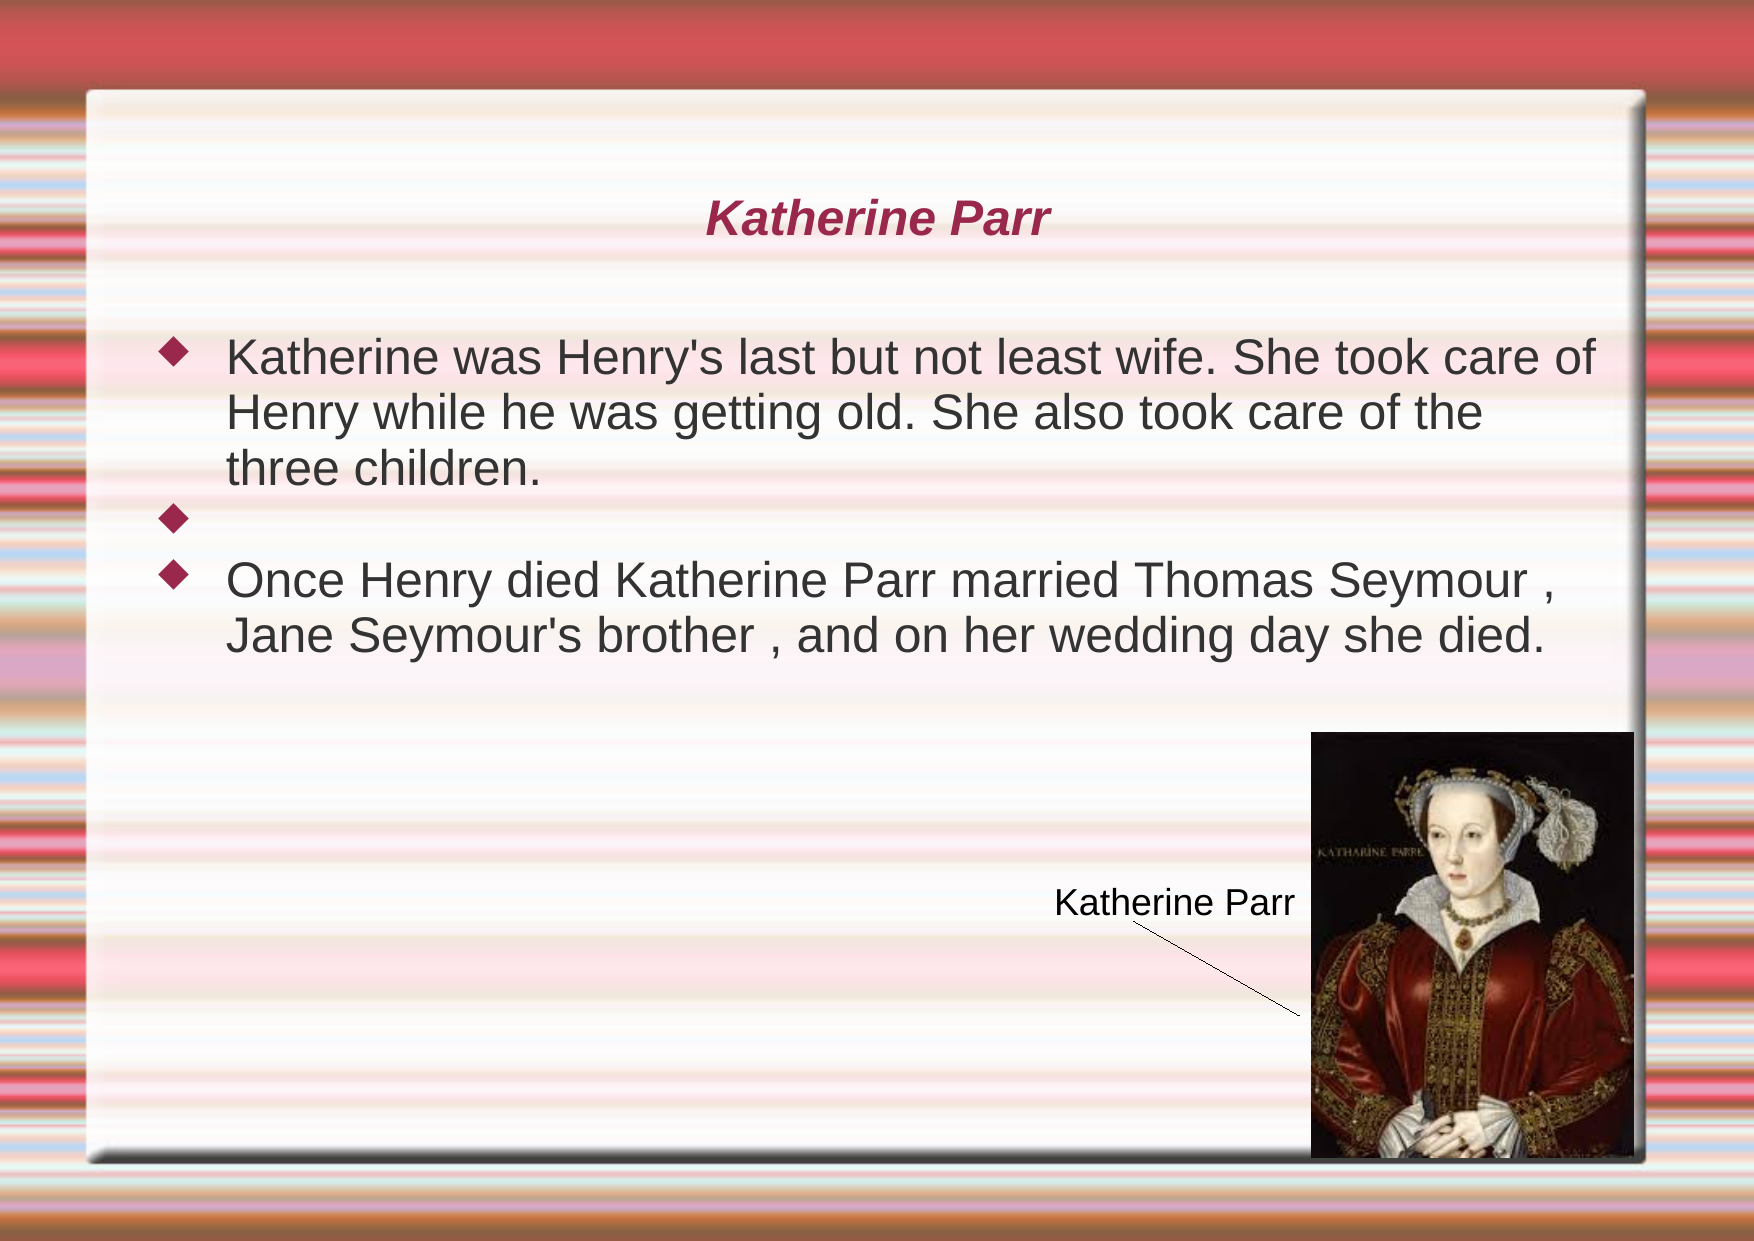

# Katherine Parr
Katherine was Henry's last but not least wife. She took care of Henry while he was getting old. She also took care of the three children.
Once Henry died Katherine Parr married Thomas Seymour , Jane Seymour's brother , and on her wedding day she died.
Katherine Parr